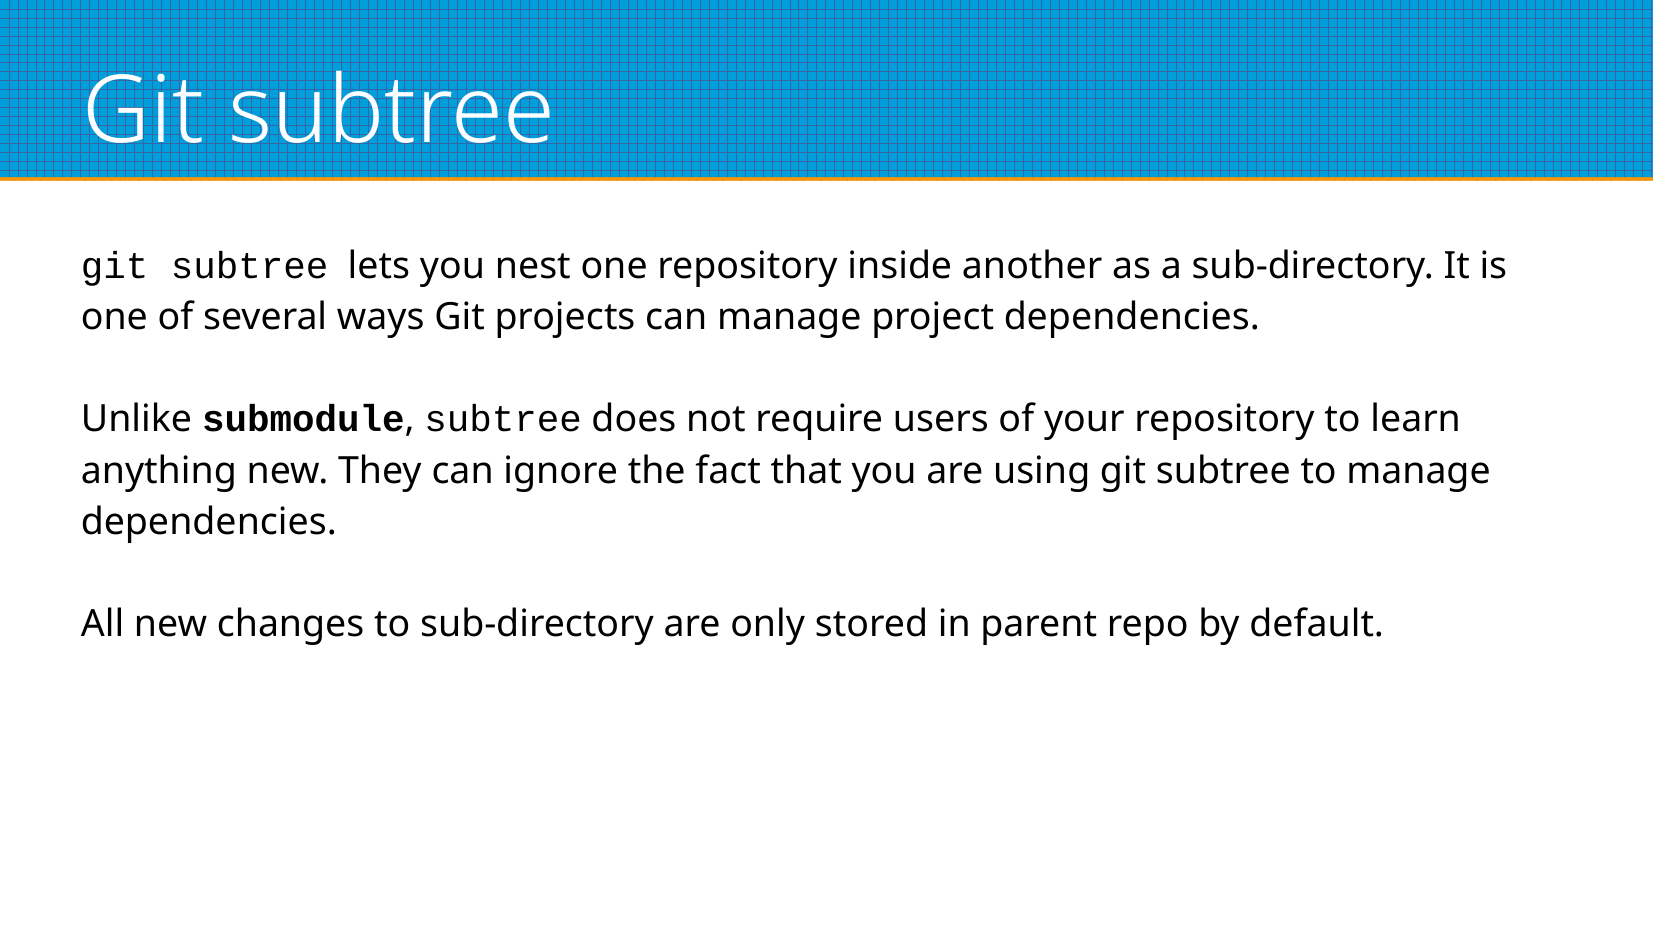

# Git subtree
git subtree lets you nest one repository inside another as a sub-directory. It is one of several ways Git projects can manage project dependencies.
Unlike submodule, subtree does not require users of your repository to learn anything new. They can ignore the fact that you are using git subtree to manage dependencies.
All new changes to sub-directory are only stored in parent repo by default.